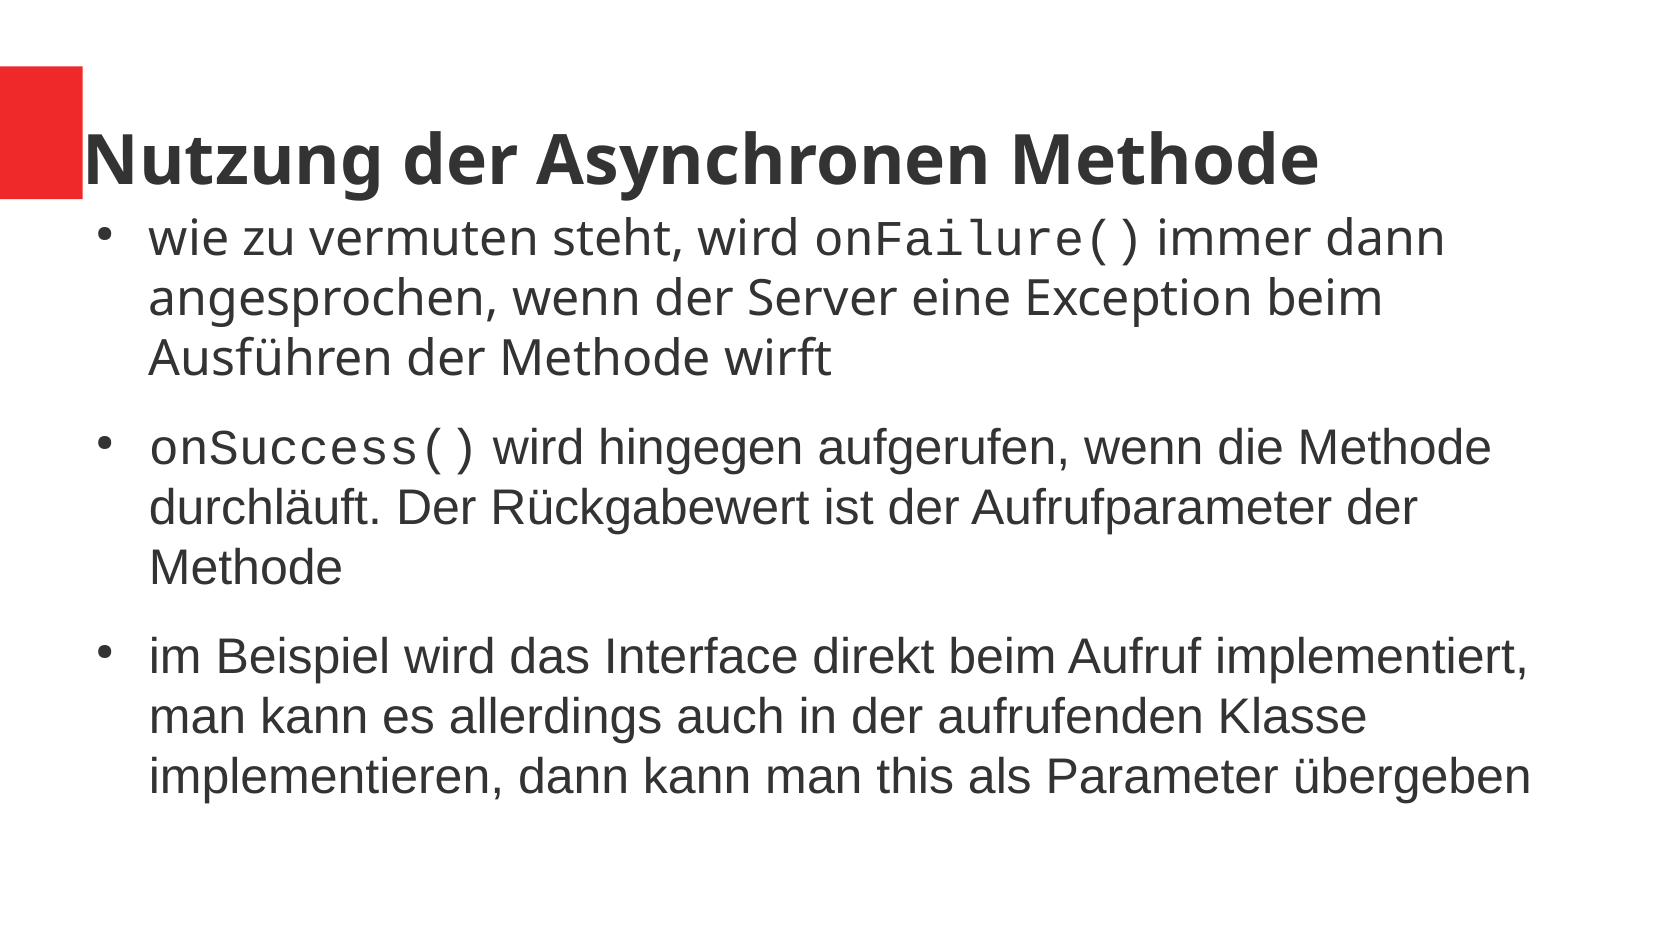

# Nutzung der Asynchronen Methode
wie zu vermuten steht, wird onFailure() immer dann angesprochen, wenn der Server eine Exception beim Ausführen der Methode wirft
onSuccess() wird hingegen aufgerufen, wenn die Methode durchläuft. Der Rückgabewert ist der Aufrufparameter der Methode
im Beispiel wird das Interface direkt beim Aufruf implementiert, man kann es allerdings auch in der aufrufenden Klasse implementieren, dann kann man this als Parameter übergeben